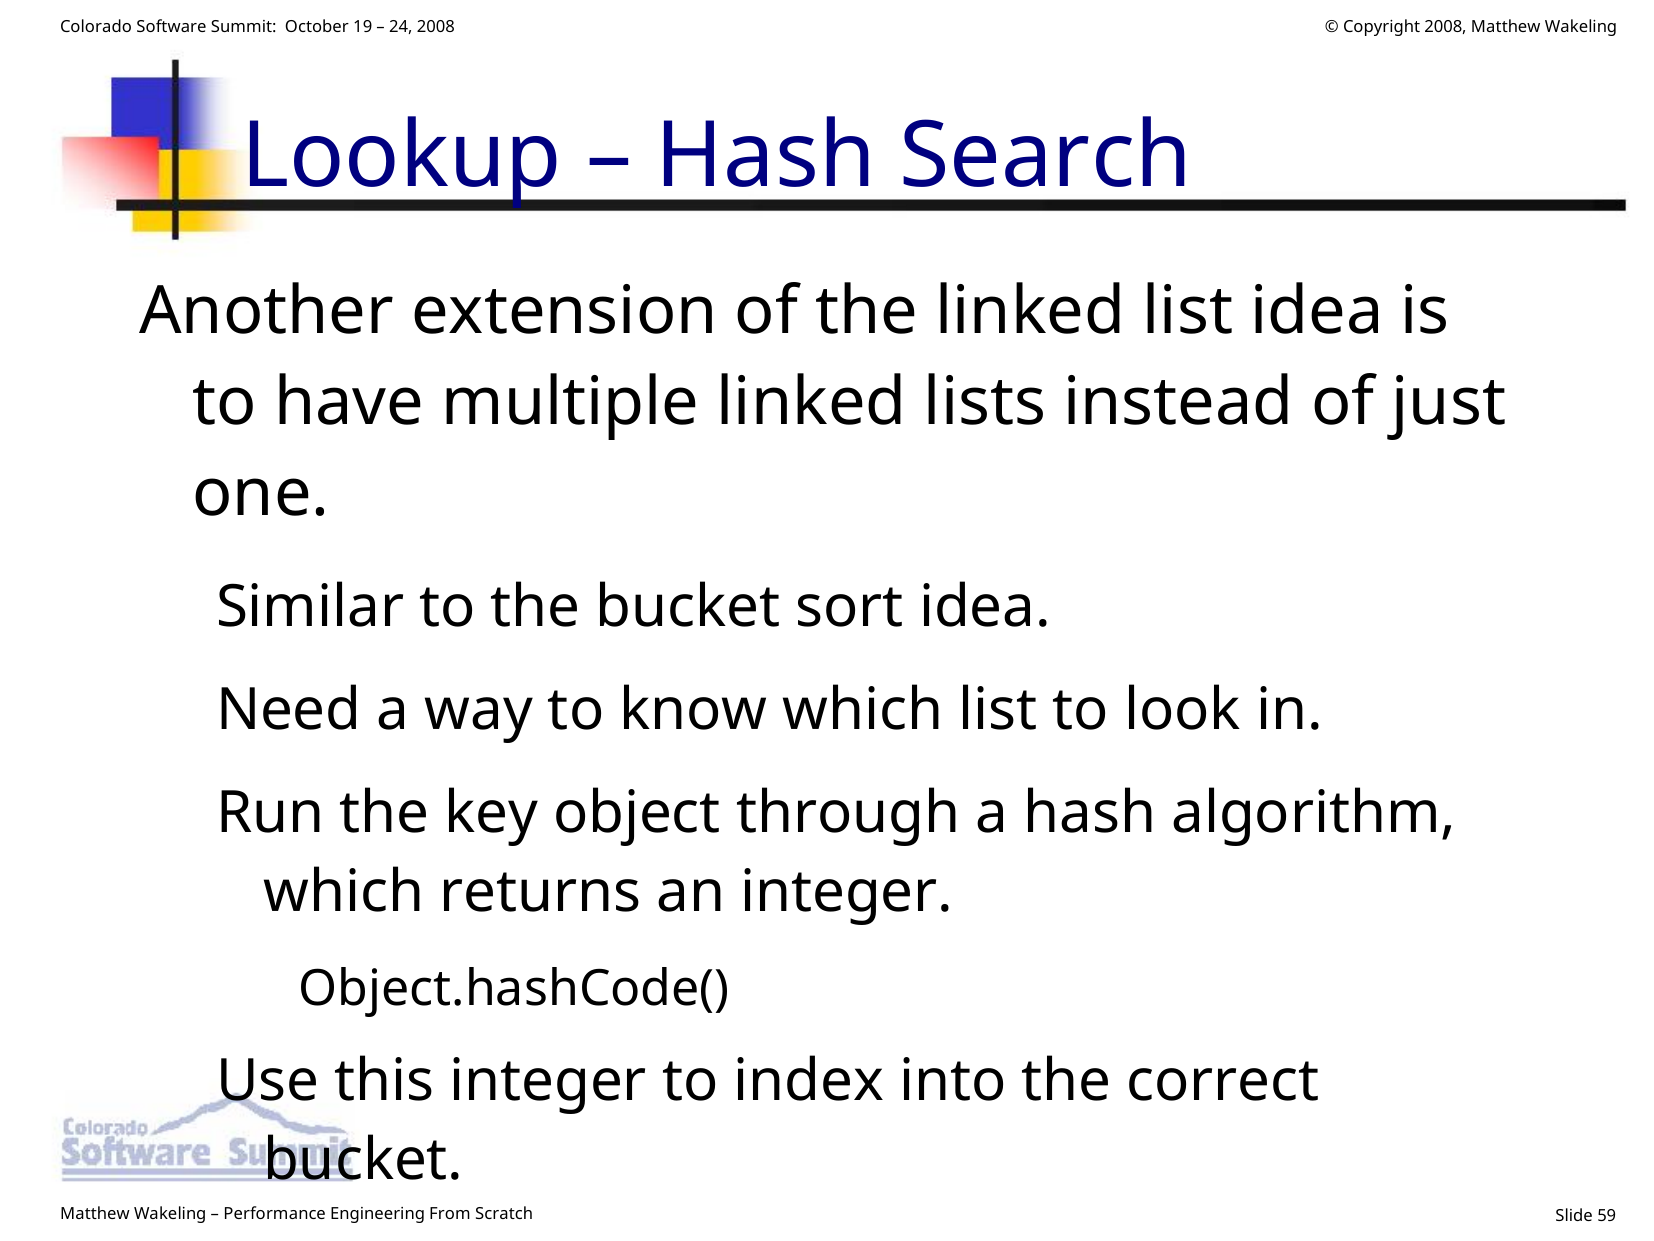

# Lookup – Hash Search
Another extension of the linked list idea is to have multiple linked lists instead of just one.
Similar to the bucket sort idea.
Need a way to know which list to look in.
Run the key object through a hash algorithm, which returns an integer.
Object.hashCode()
Use this integer to index into the correct bucket.